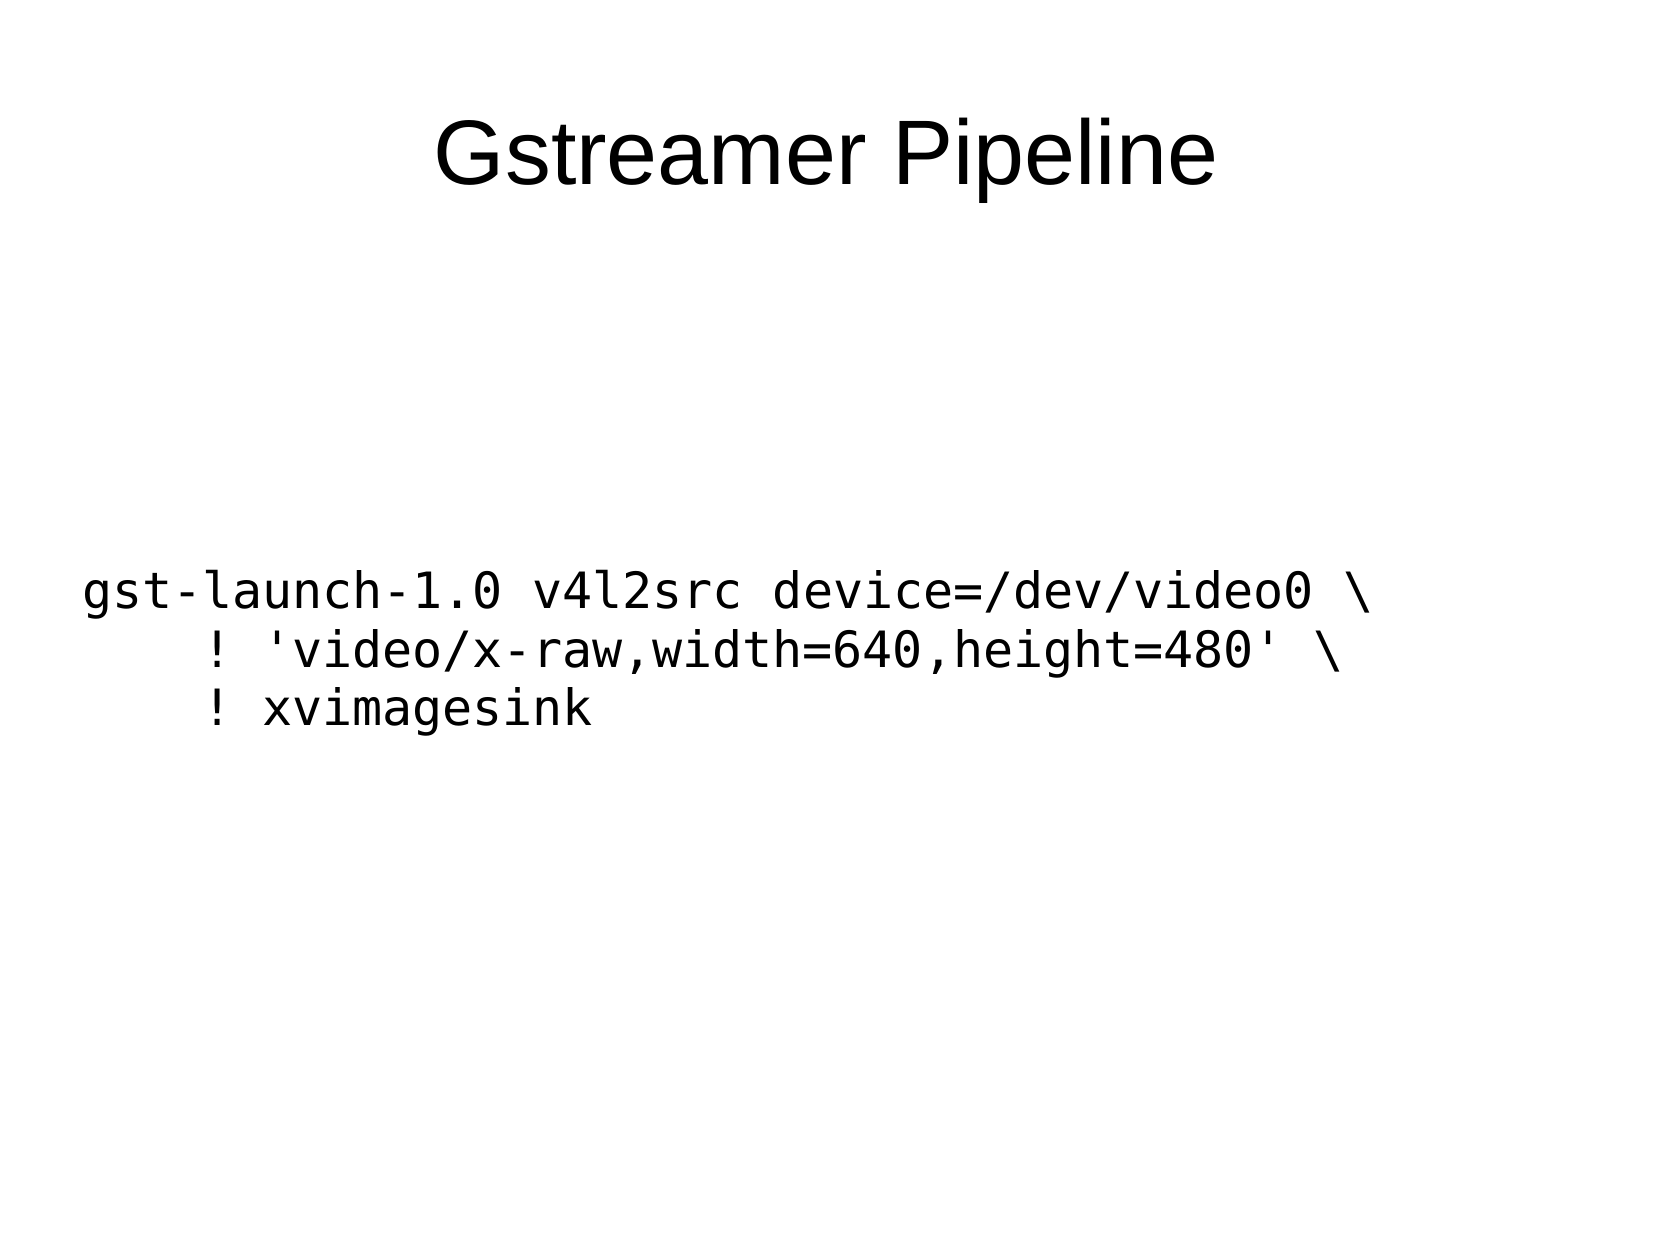

# Gstreamer Pipeline
gst-launch-1.0 v4l2src device=/dev/video0 \
 ! 'video/x-raw,width=640,height=480' \
 ! xvimagesink